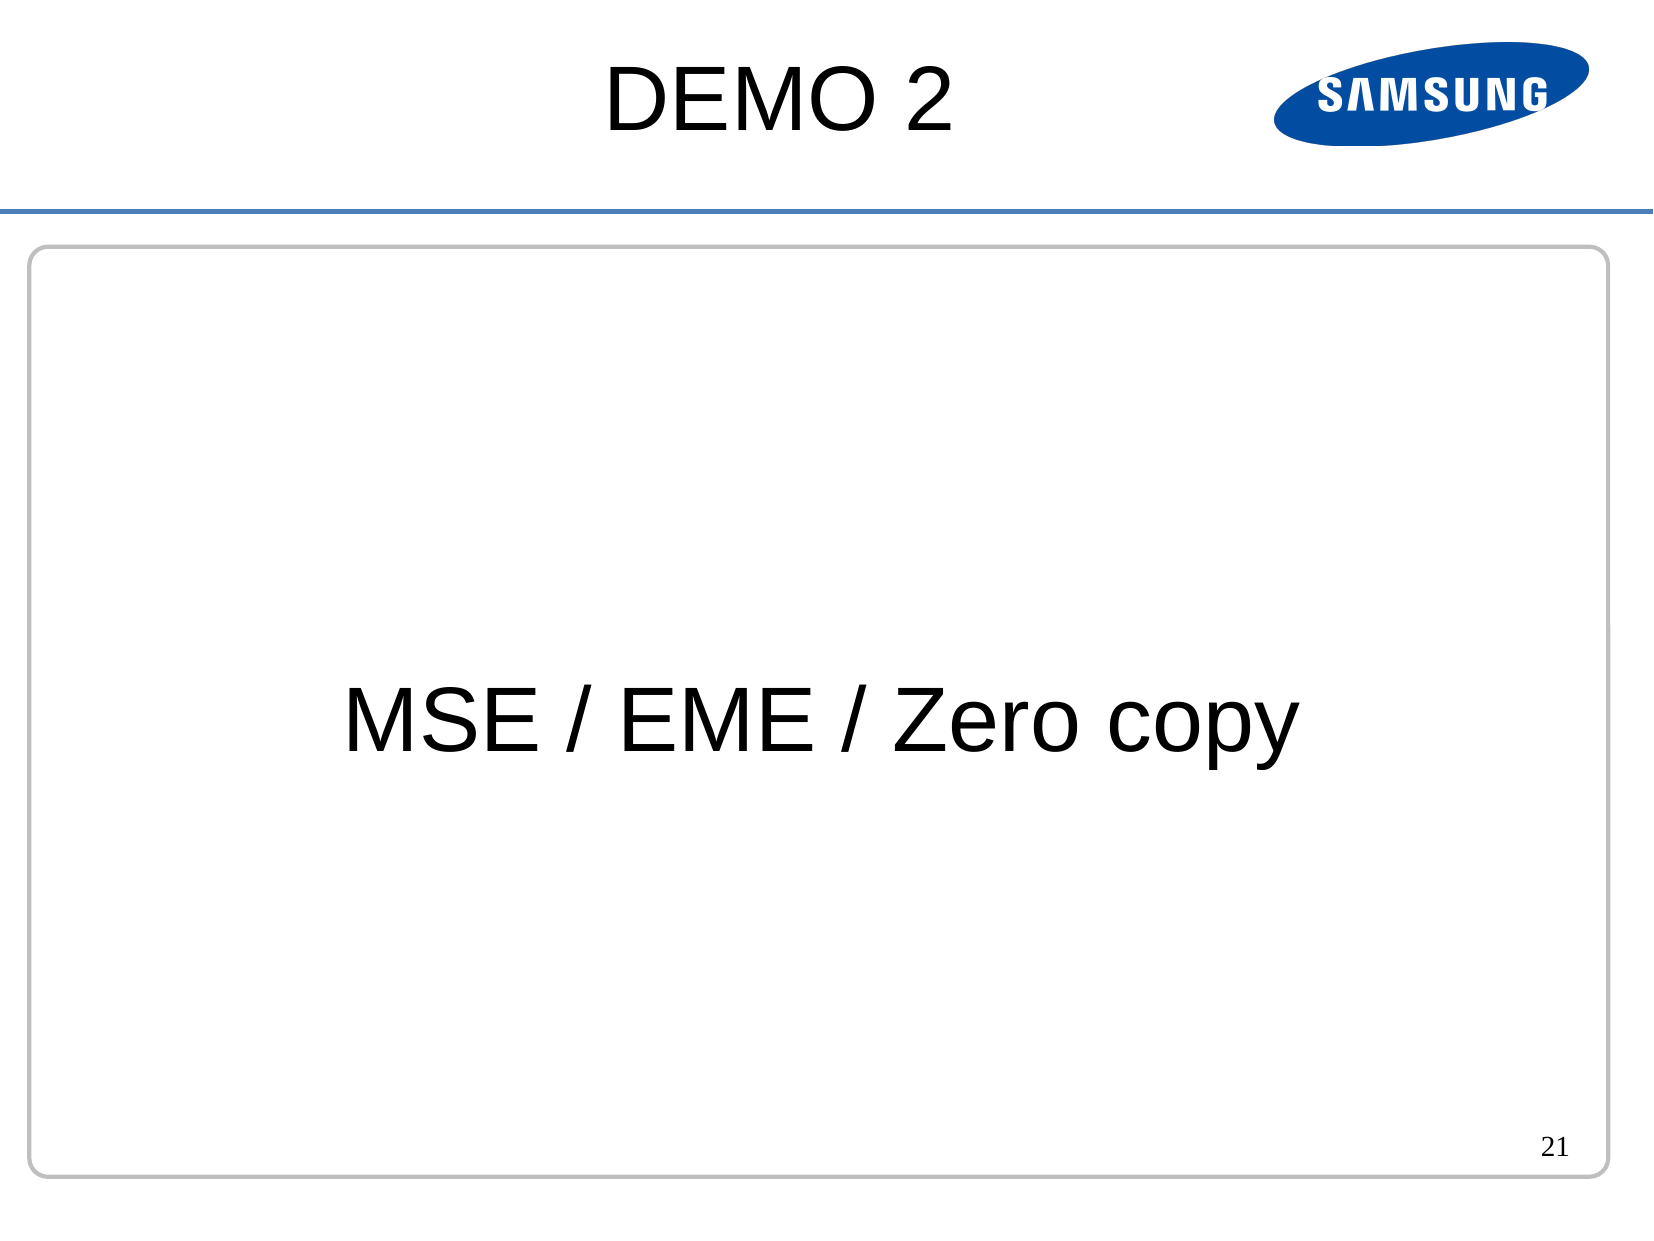

DEMO 2
# MSE / EME / Zero copy
21